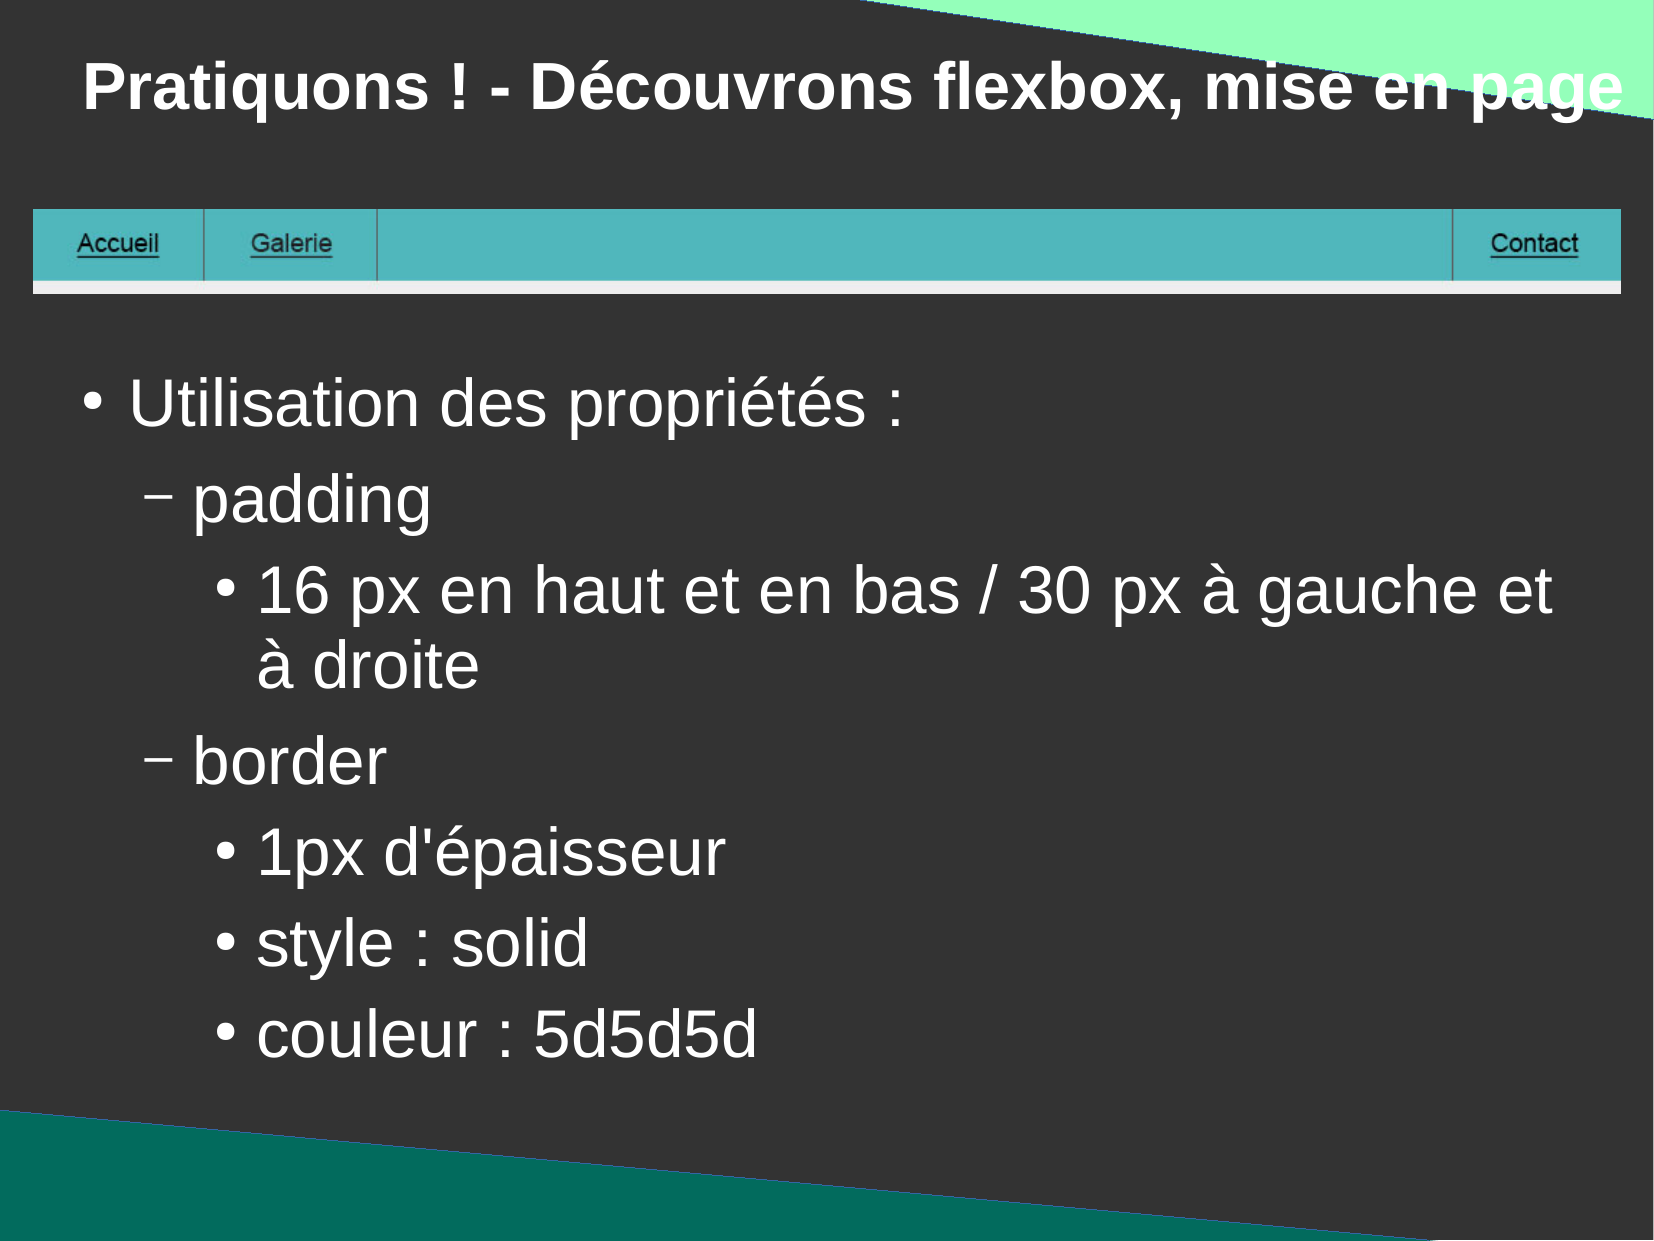

# Pratiquons ! - Découvrons flexbox, mise en page
Utilisation des propriétés :
padding
16 px en haut et en bas / 30 px à gauche et à droite
border
1px d'épaisseur
style : solid
couleur : 5d5d5d